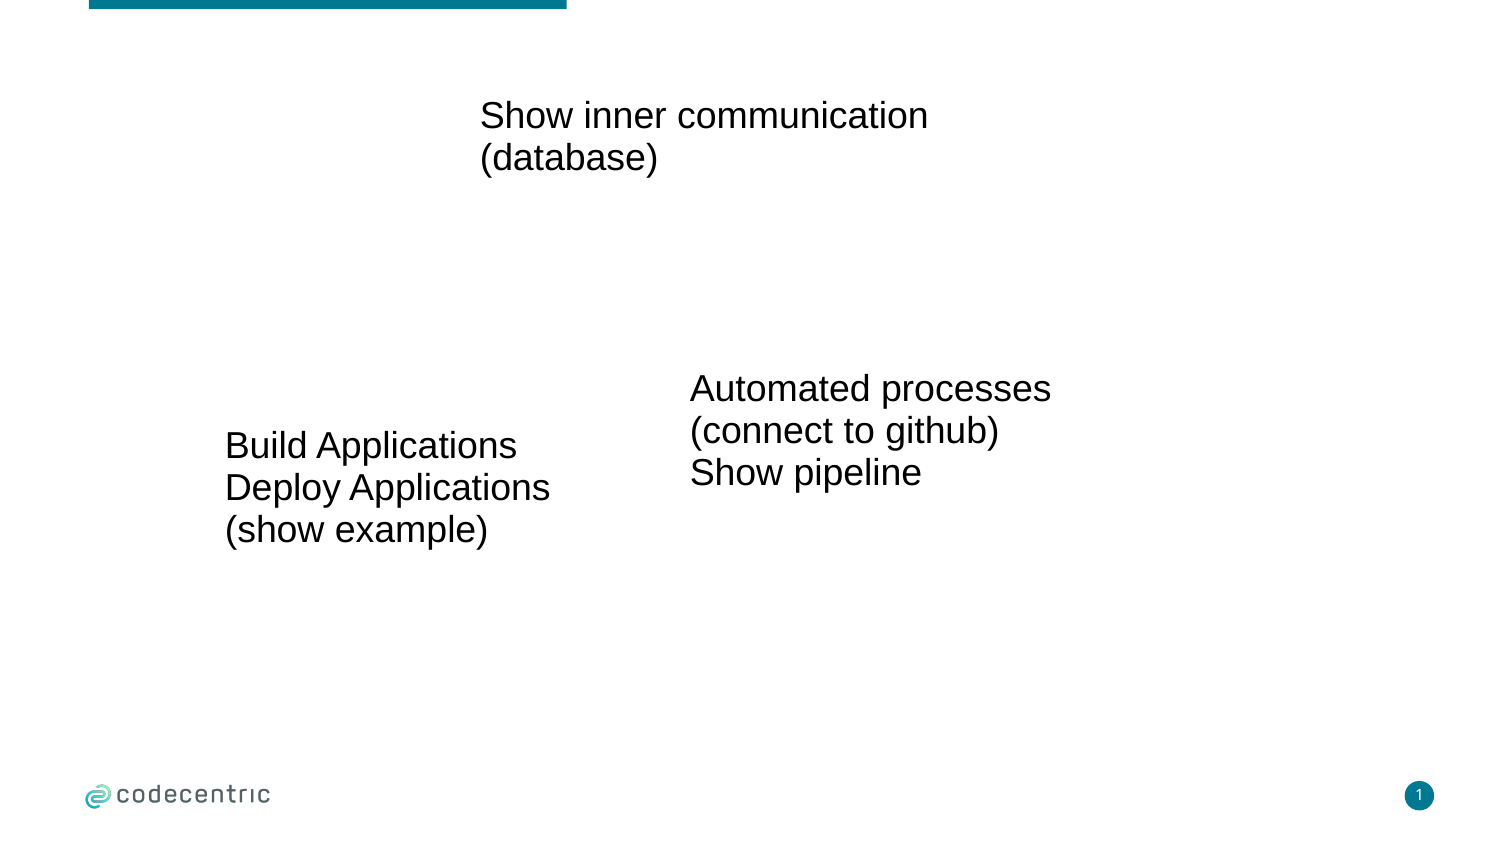

Show inner communication (database)
Automated processes
(connect to github)
Show pipeline
Build Applications
Deploy Applications
(show example)